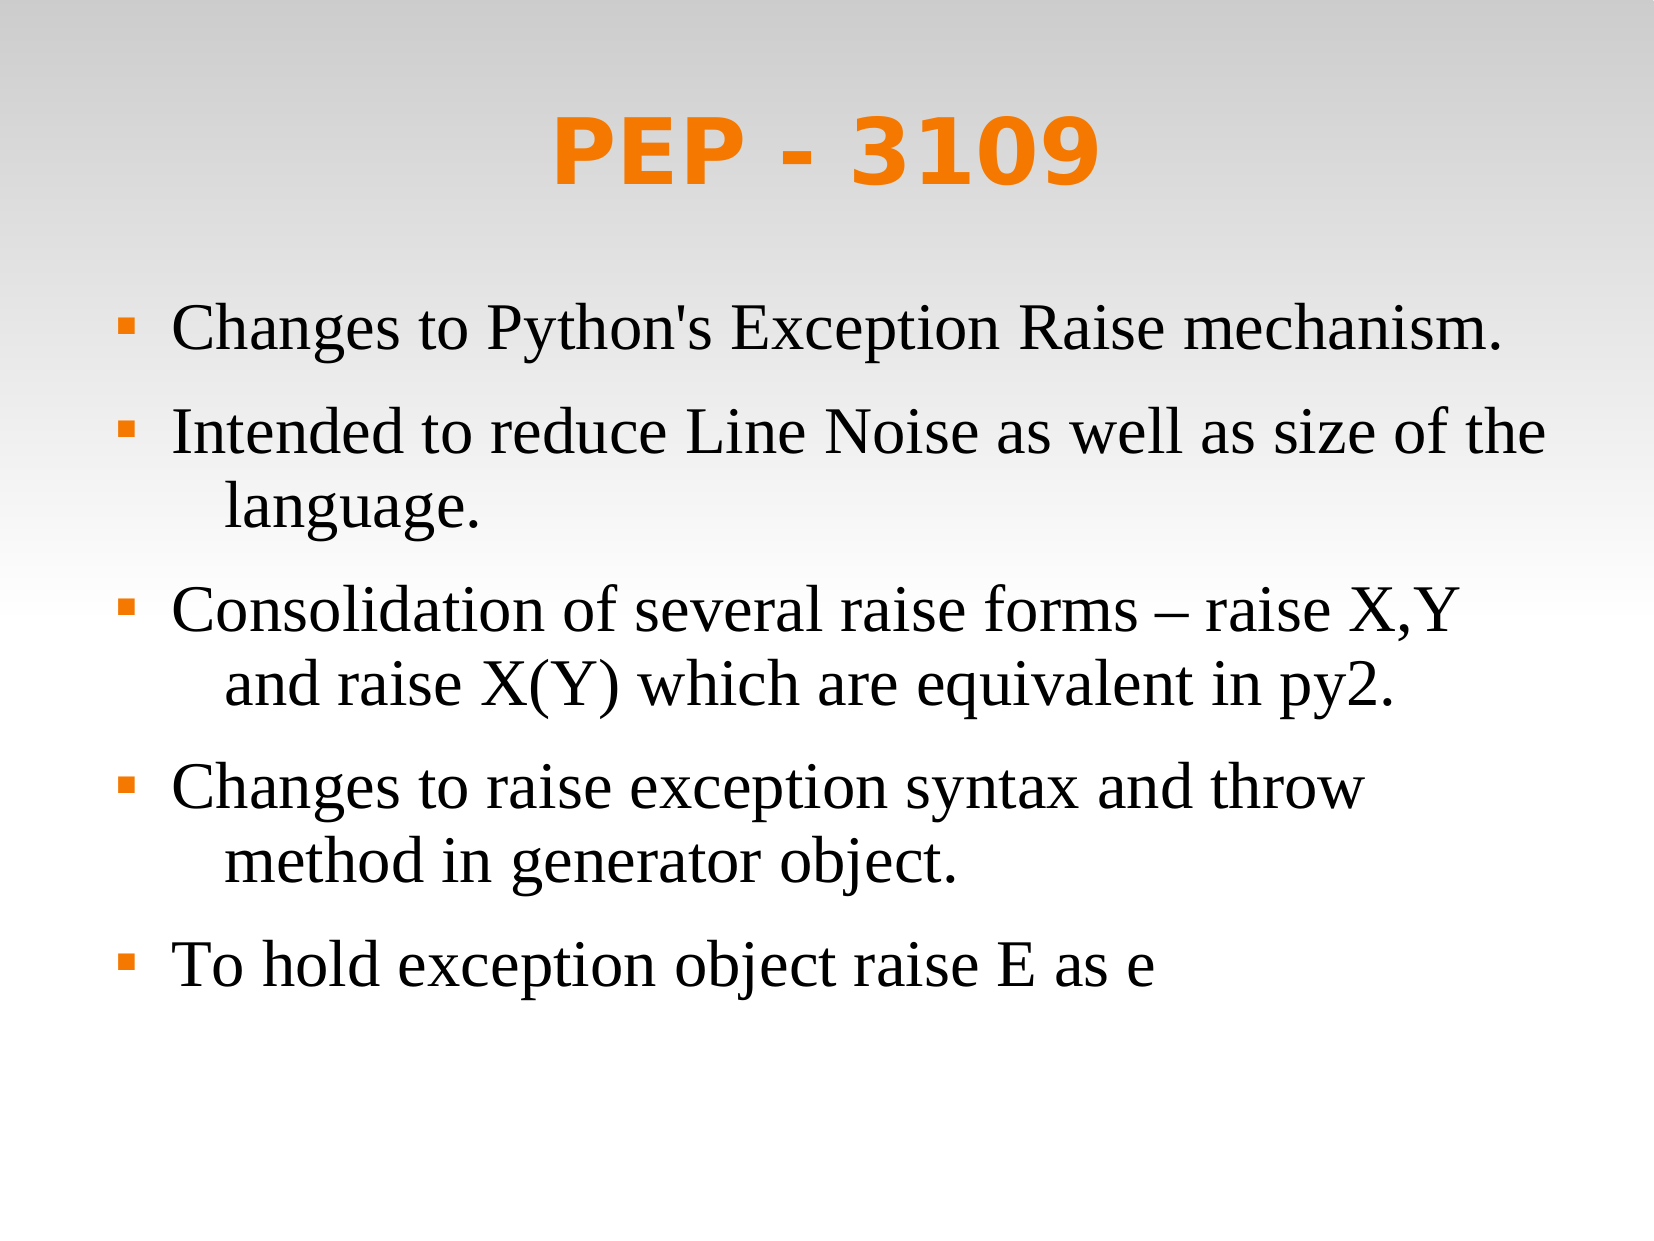

# PEP - 3109
Changes to Python's Exception Raise mechanism.
Intended to reduce Line Noise as well as size of the language.
Consolidation of several raise forms – raise X,Y and raise X(Y) which are equivalent in py2.
Changes to raise exception syntax and throw method in generator object.
To hold exception object raise E as e